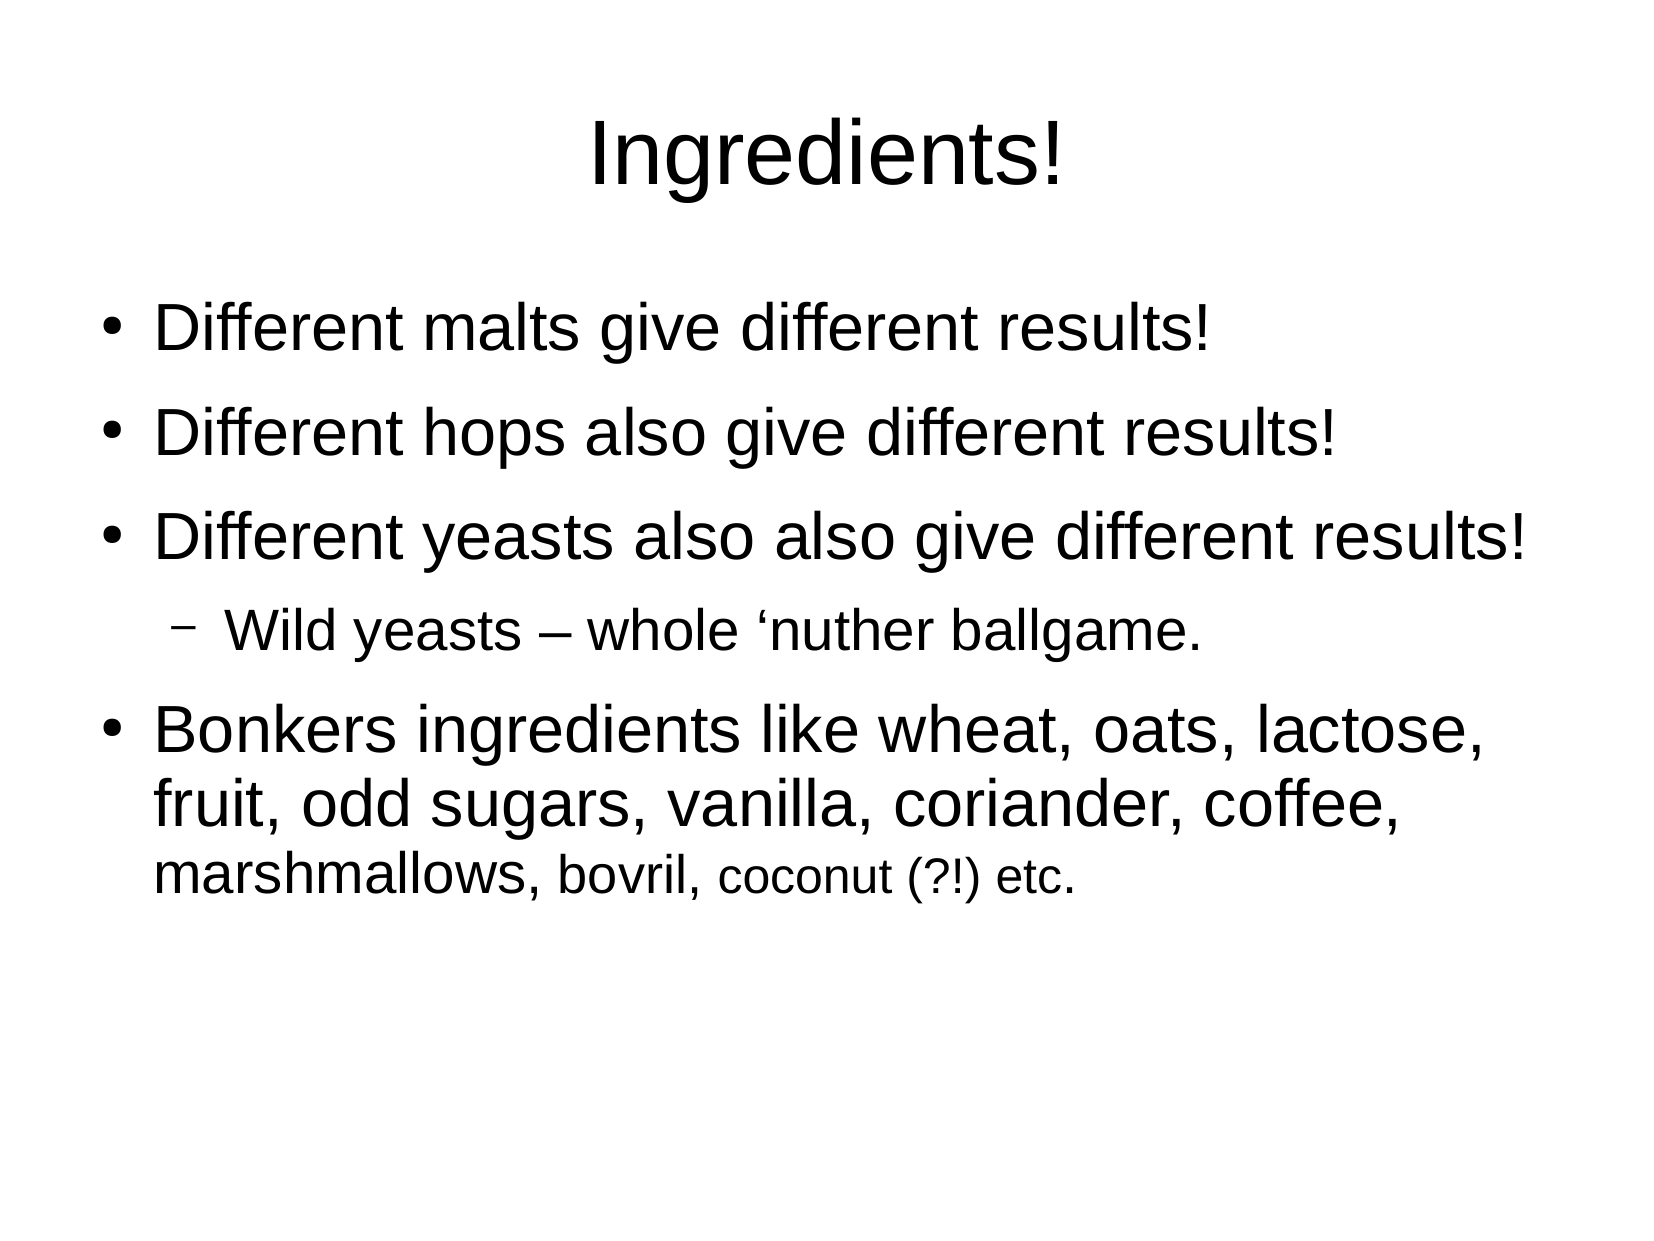

# Ingredients!
Different malts give different results!
Different hops also give different results!
Different yeasts also also give different results!
Wild yeasts – whole ‘nuther ballgame.
Bonkers ingredients like wheat, oats, lactose, fruit, odd sugars, vanilla, coriander, coffee, marshmallows, bovril, coconut (?!) etc.